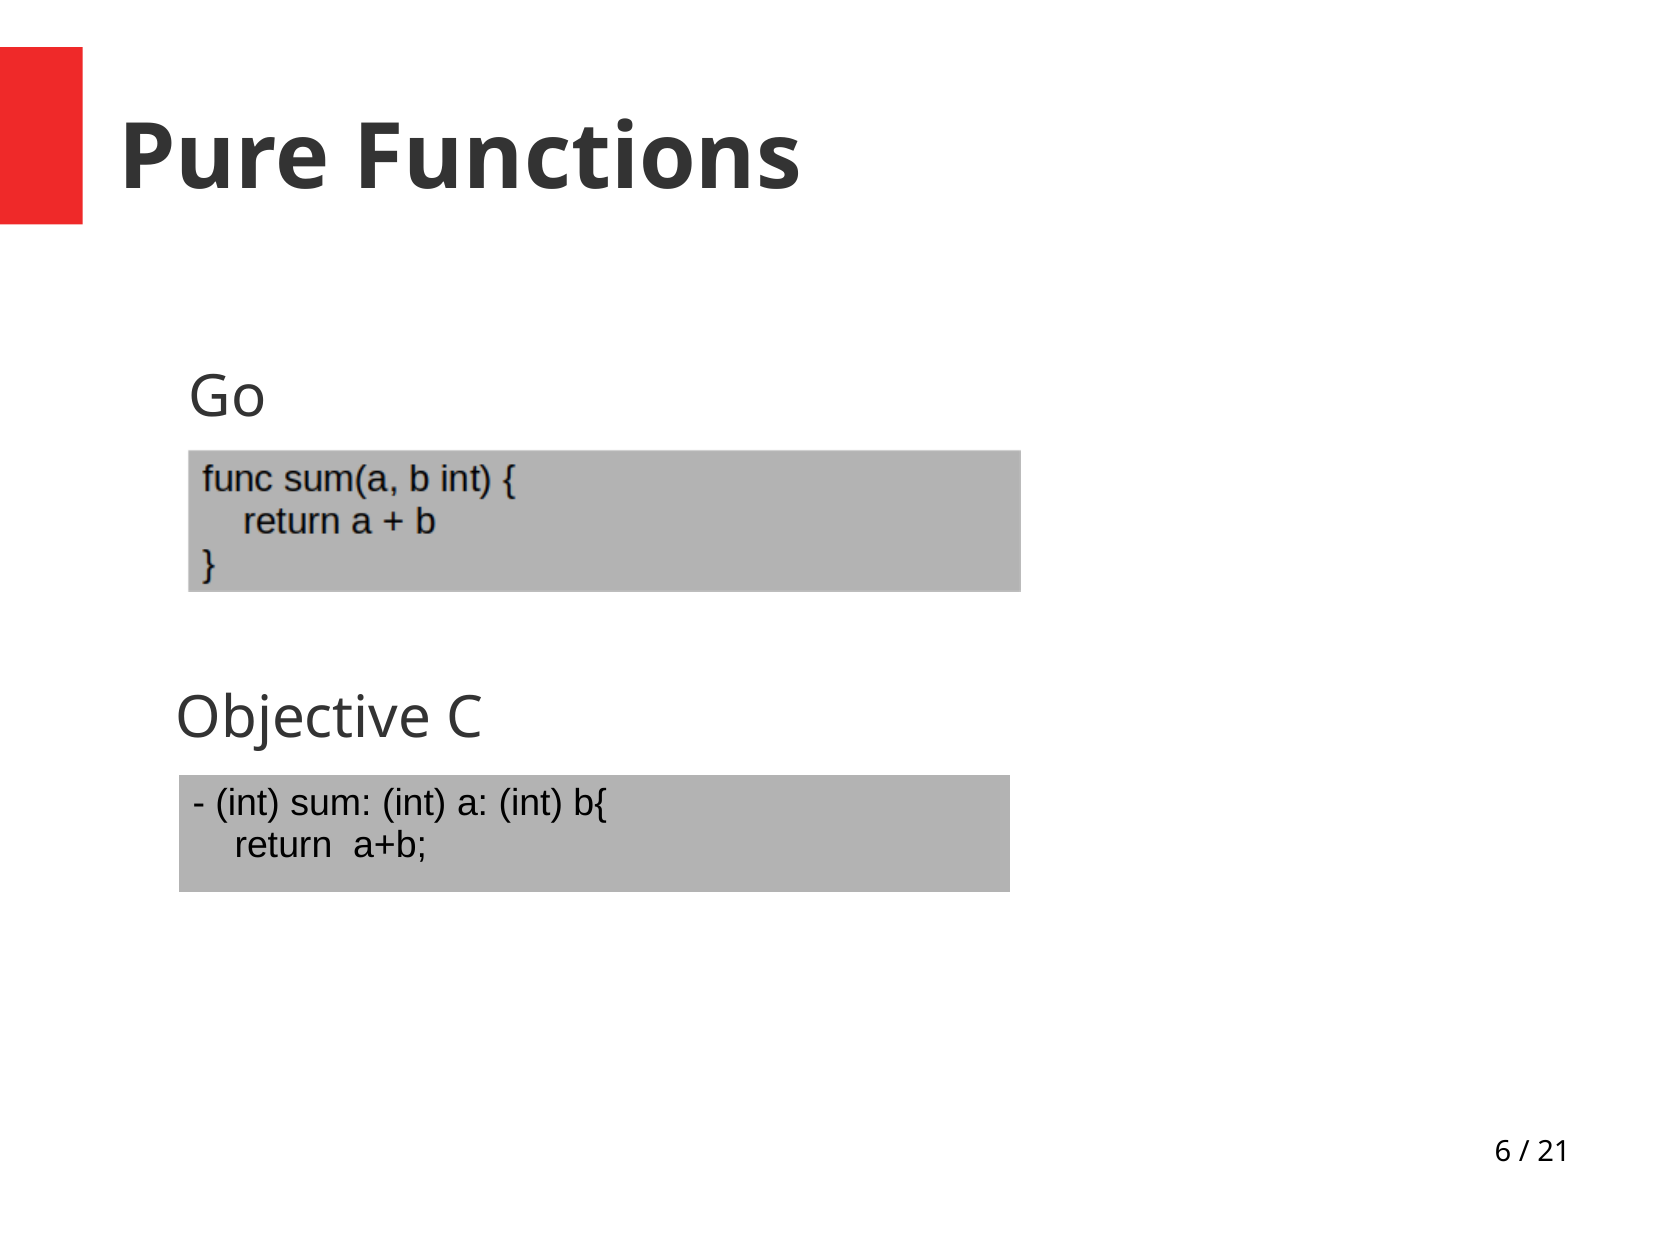

# Pure Functions
Go
Objective C
| - (int) sum: (int) a: (int) b{ return a+b; |
| --- |
6